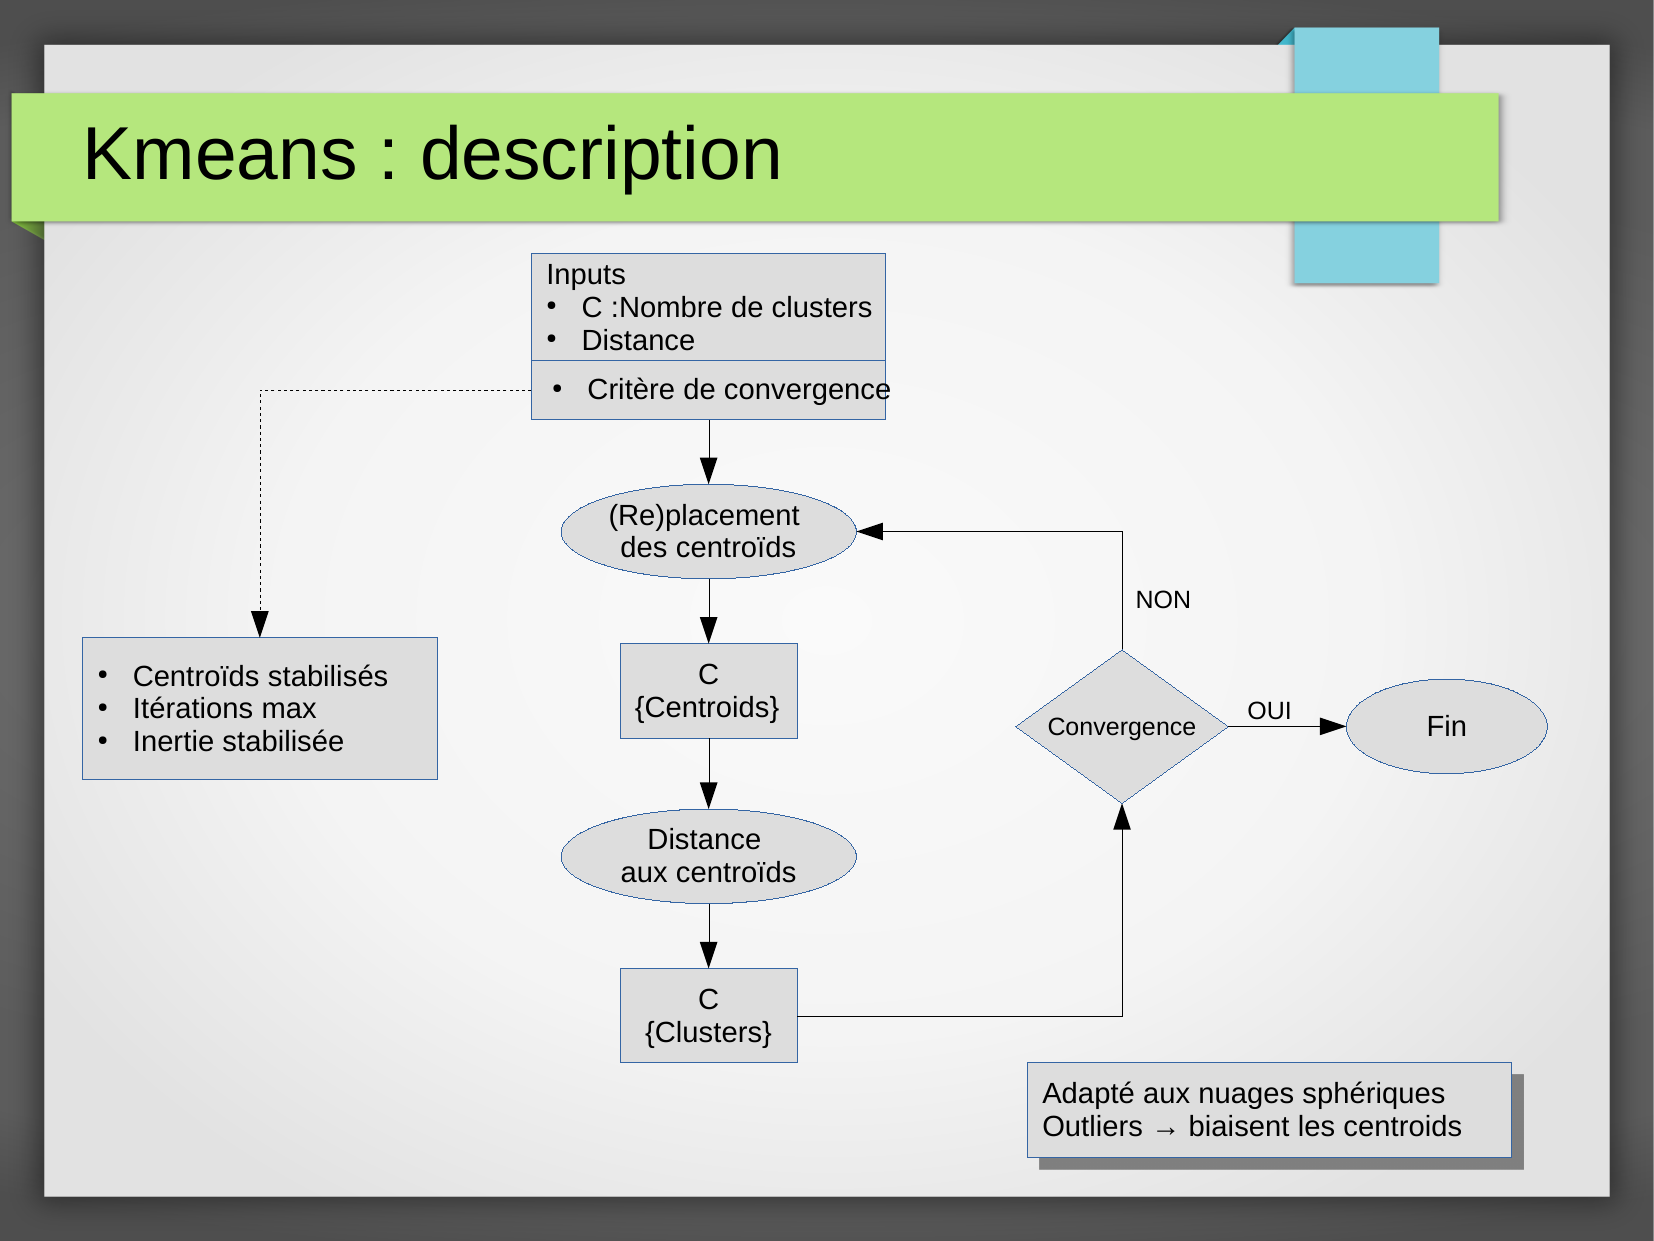

# Kmeans : description
Inputs
C :Nombre de clusters
Distance
Critère de convergence
(Re)placement
des centroïds
NON
Centroïds stabilisés
Itérations max
Inertie stabilisée
C
{Centroids}
Convergence
Fin
OUI
Distance
aux centroïds
C
{Clusters}
Adapté aux nuages sphériques
Outliers → biaisent les centroids